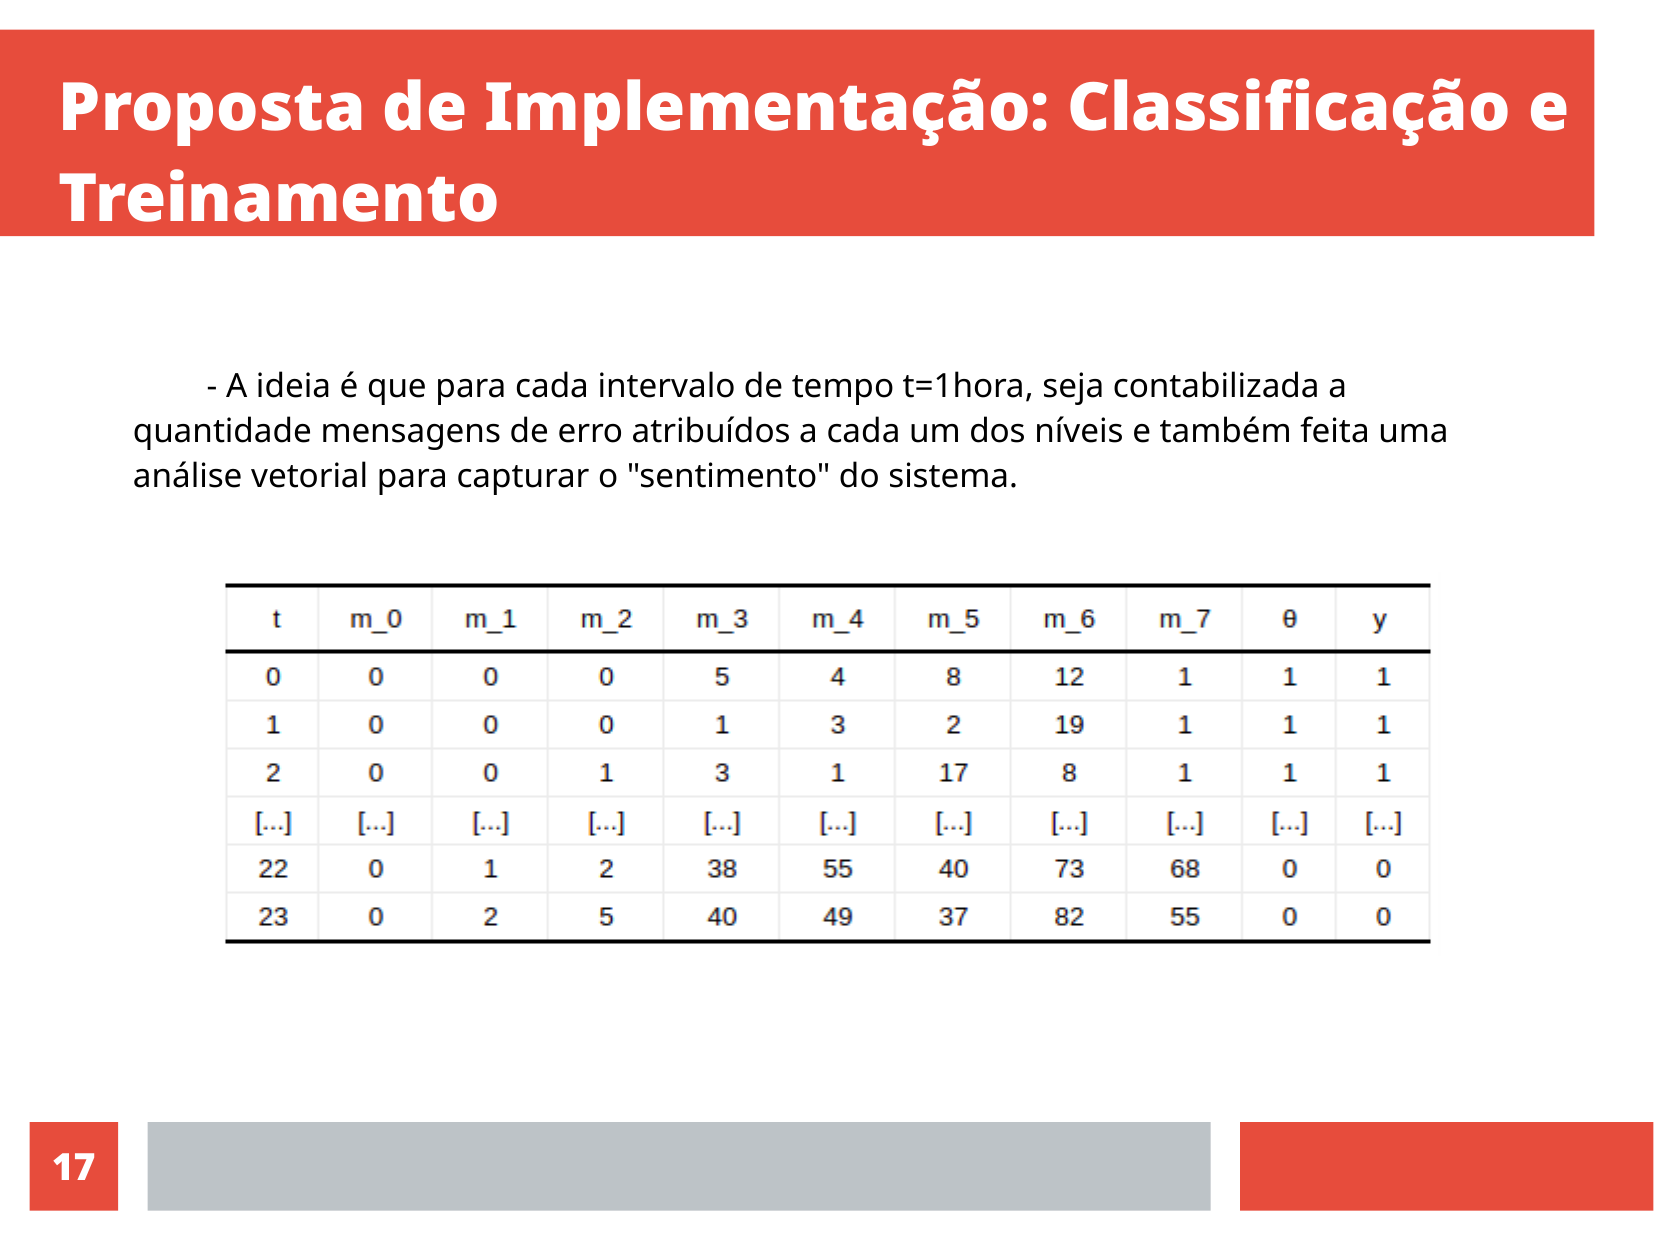

# Proposta de Implementação: Classificação e Treinamento
	- A ideia é que para cada intervalo de tempo t=1hora, seja contabilizada a quantidade mensagens de erro atribuídos a cada um dos níveis e também feita uma análise vetorial para capturar o "sentimento" do sistema.
17